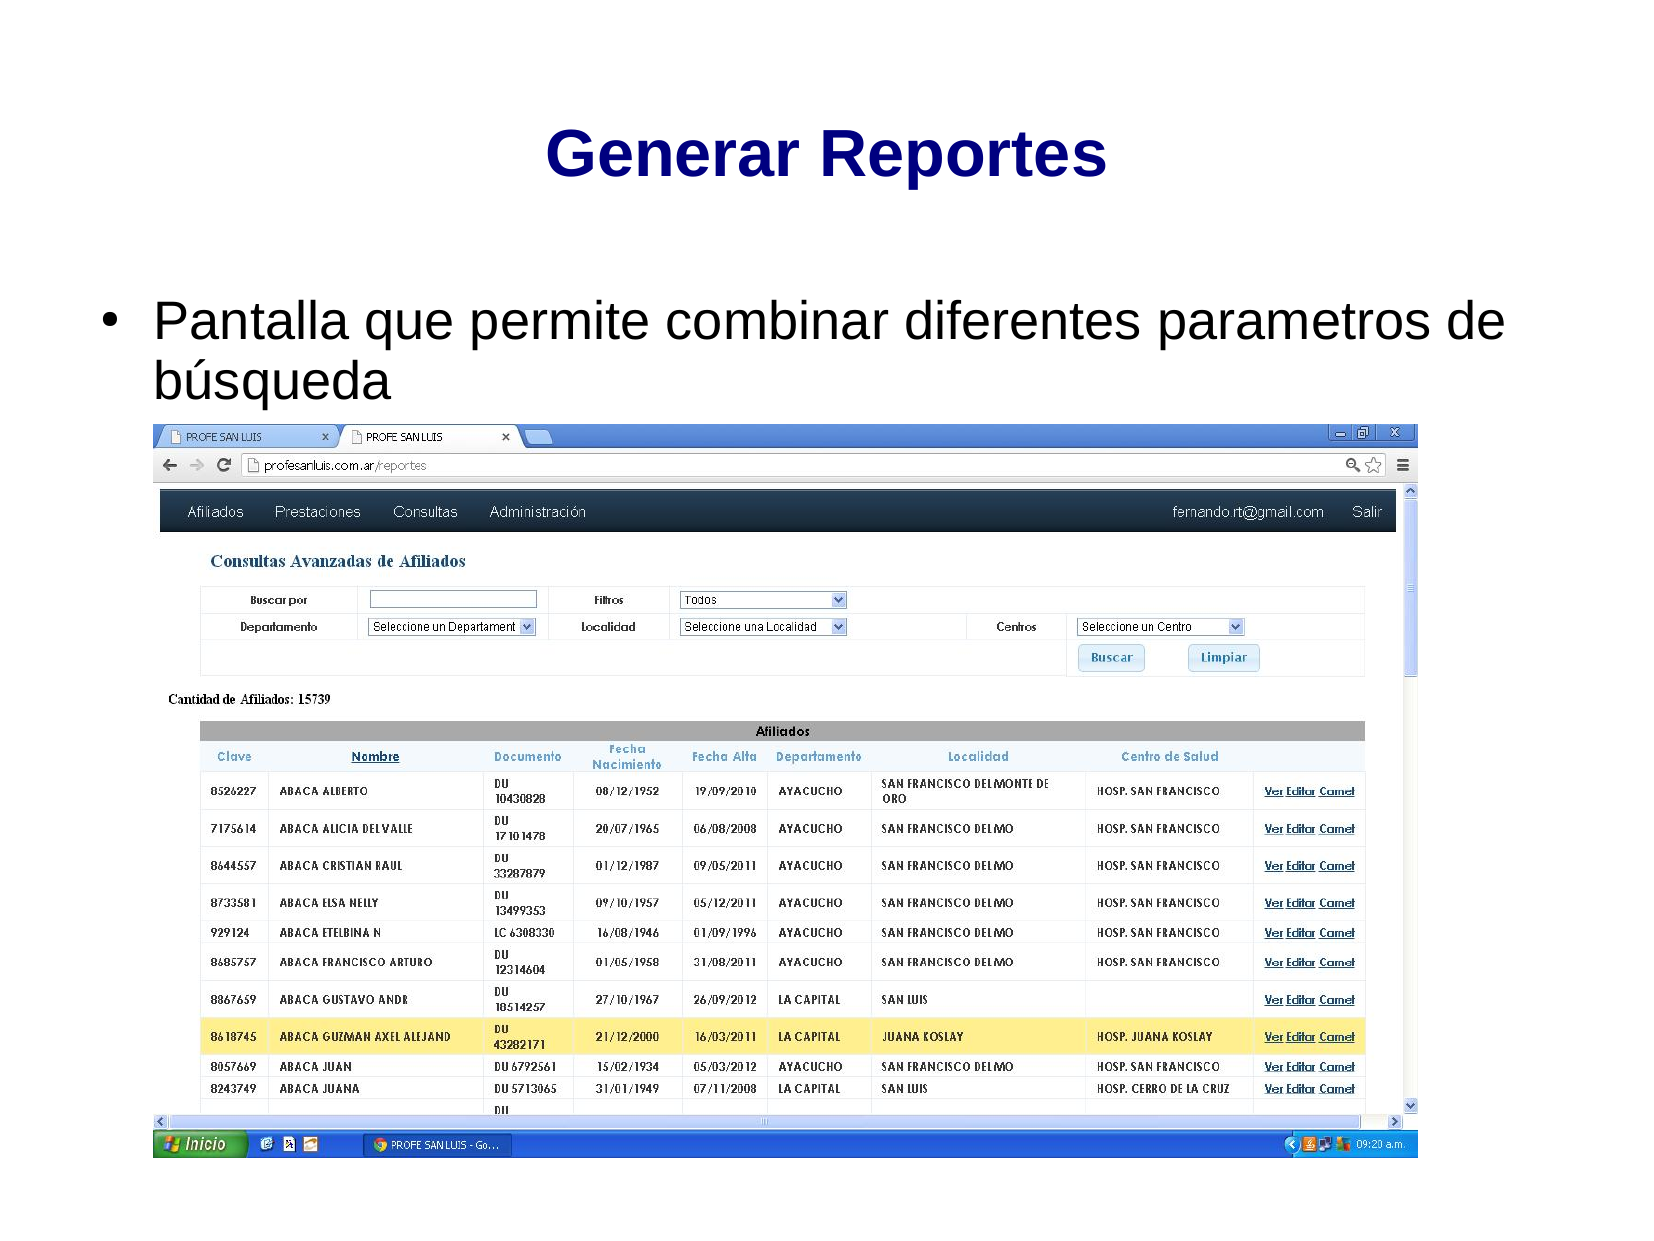

# Generar Reportes
Pantalla que permite combinar diferentes parametros de búsqueda